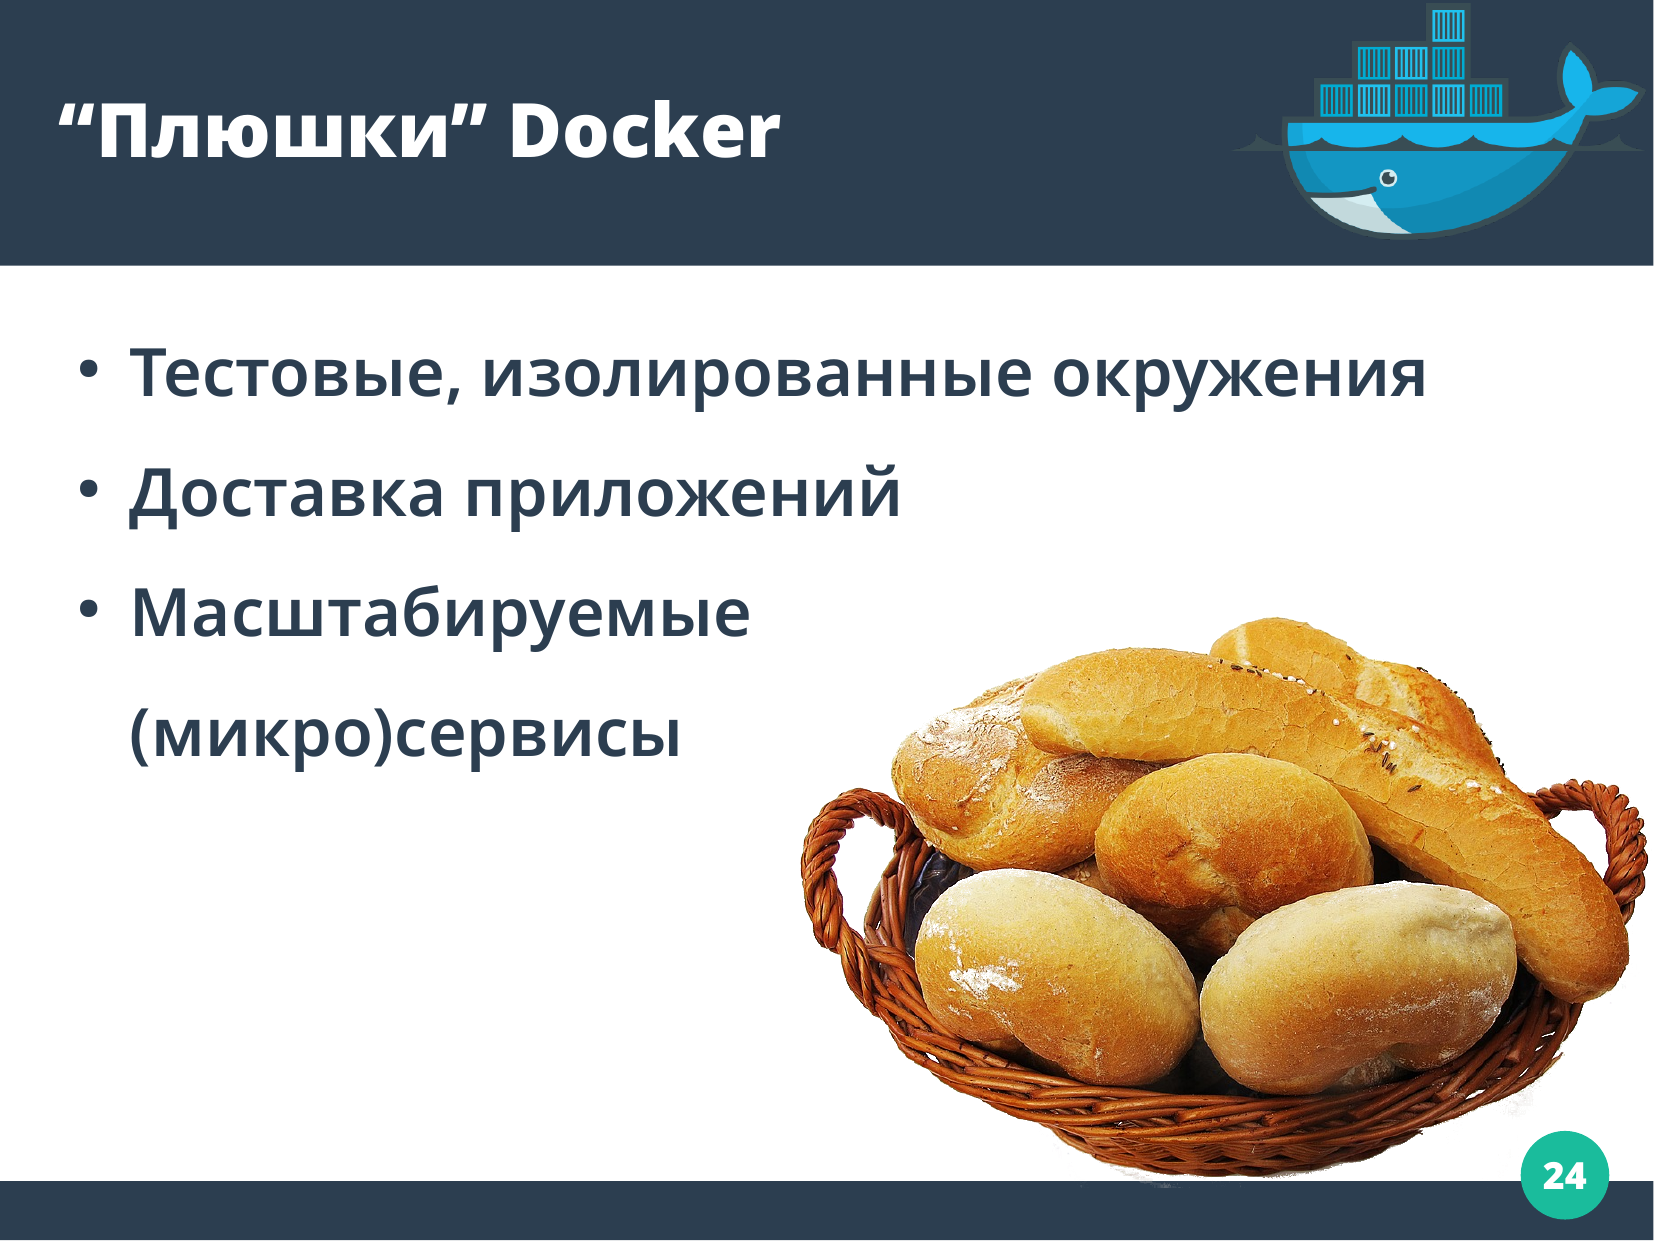

# “Плюшки” Docker
Тестовые, изолированные окружения
Доставка приложений
Масштабируемые
(микро)сервисы
24